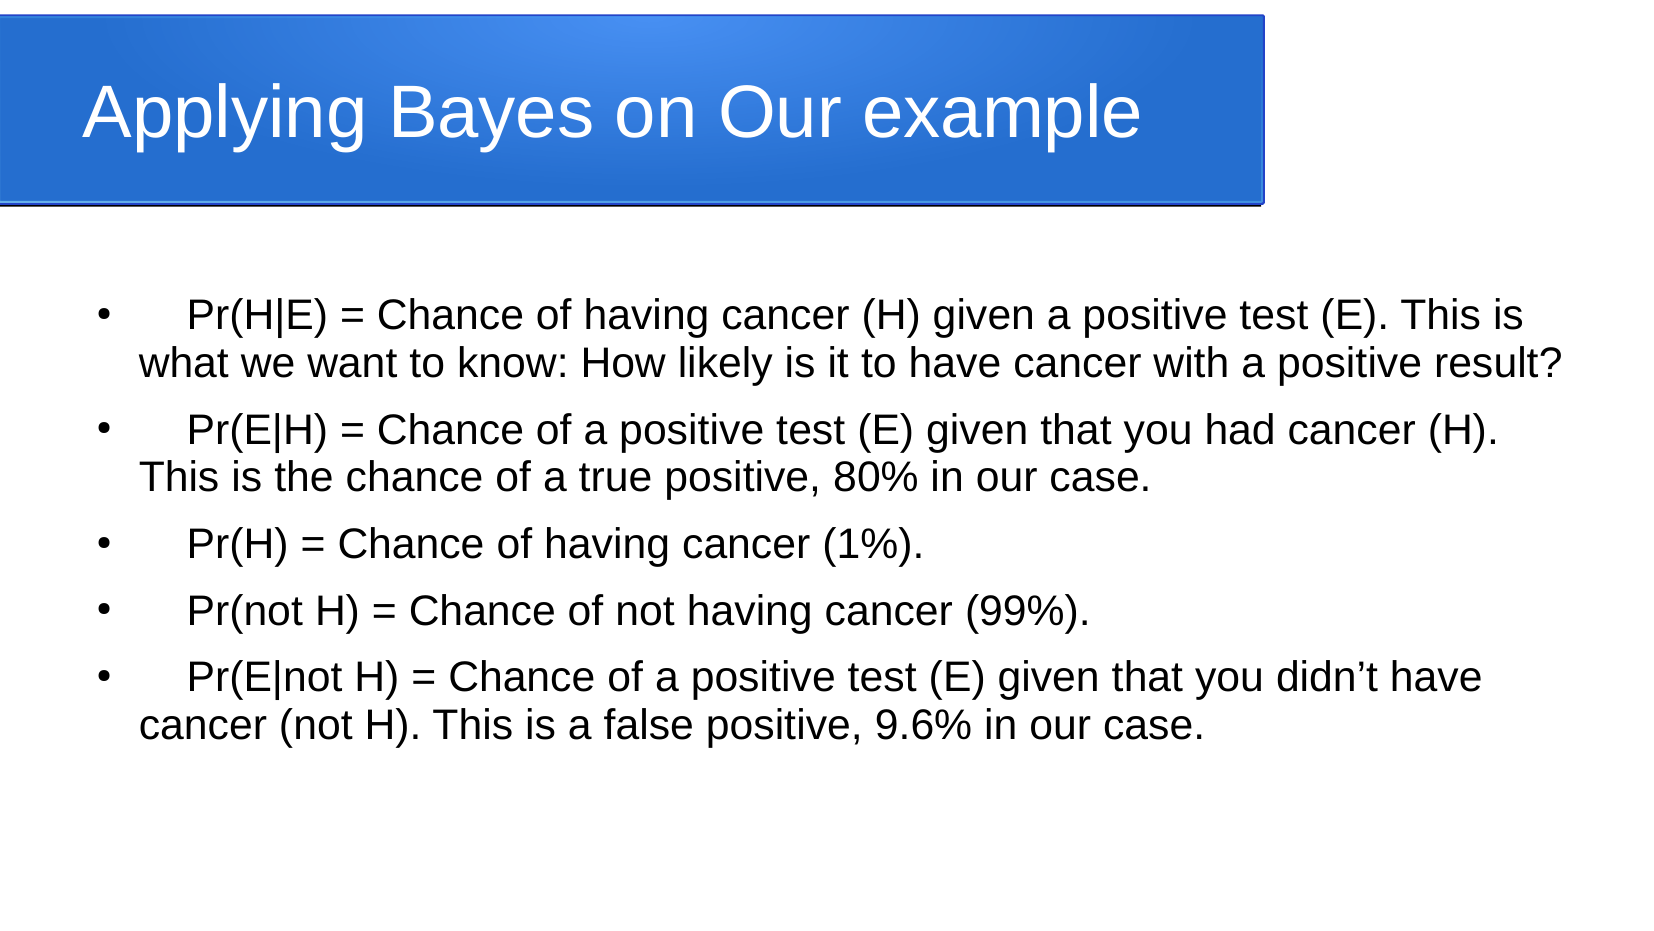

# Applying Bayes on Our example
 Pr(H|E) = Chance of having cancer (H) given a positive test (E). This is what we want to know: How likely is it to have cancer with a positive result?
 Pr(E|H) = Chance of a positive test (E) given that you had cancer (H). This is the chance of a true positive, 80% in our case.
 Pr(H) = Chance of having cancer (1%).
 Pr(not H) = Chance of not having cancer (99%).
 Pr(E|not H) = Chance of a positive test (E) given that you didn’t have cancer (not H). This is a false positive, 9.6% in our case.